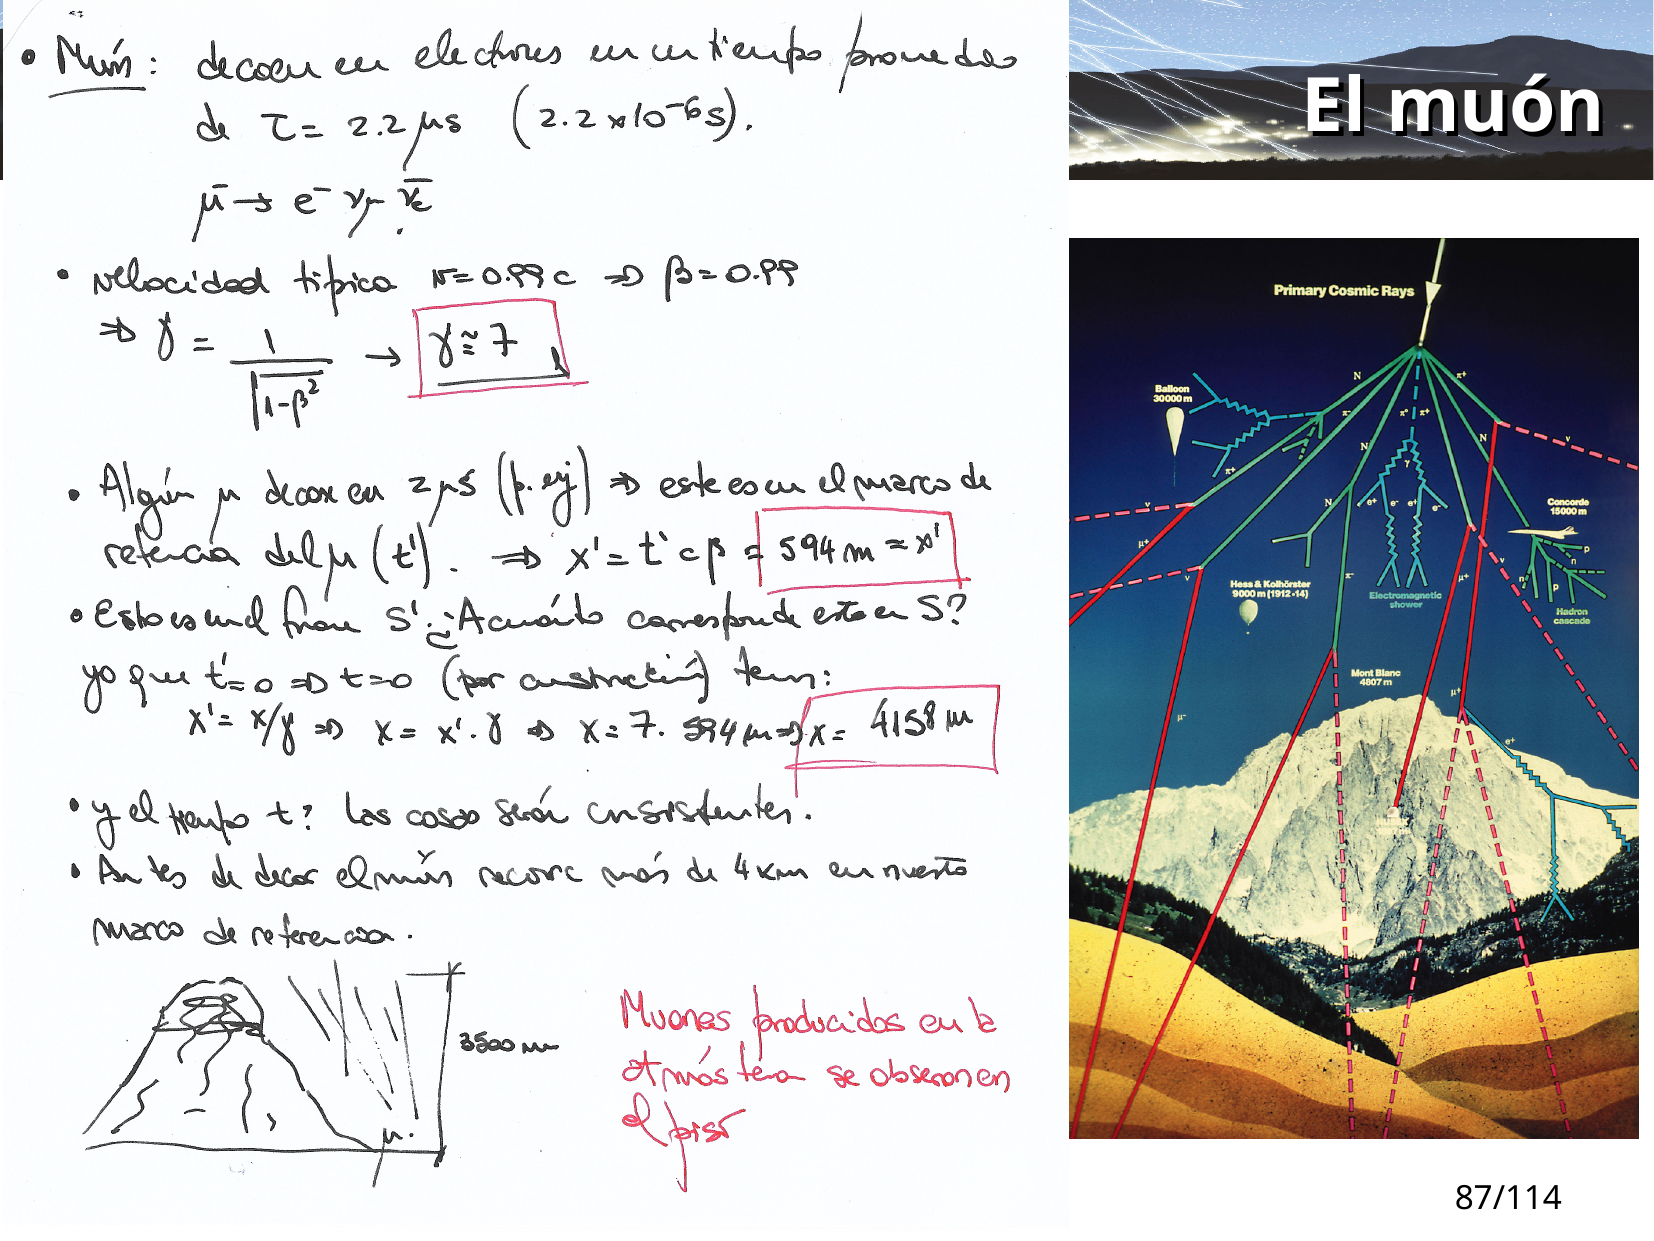

# El muón
Feb 2017
Asorey - Chile - U01
87